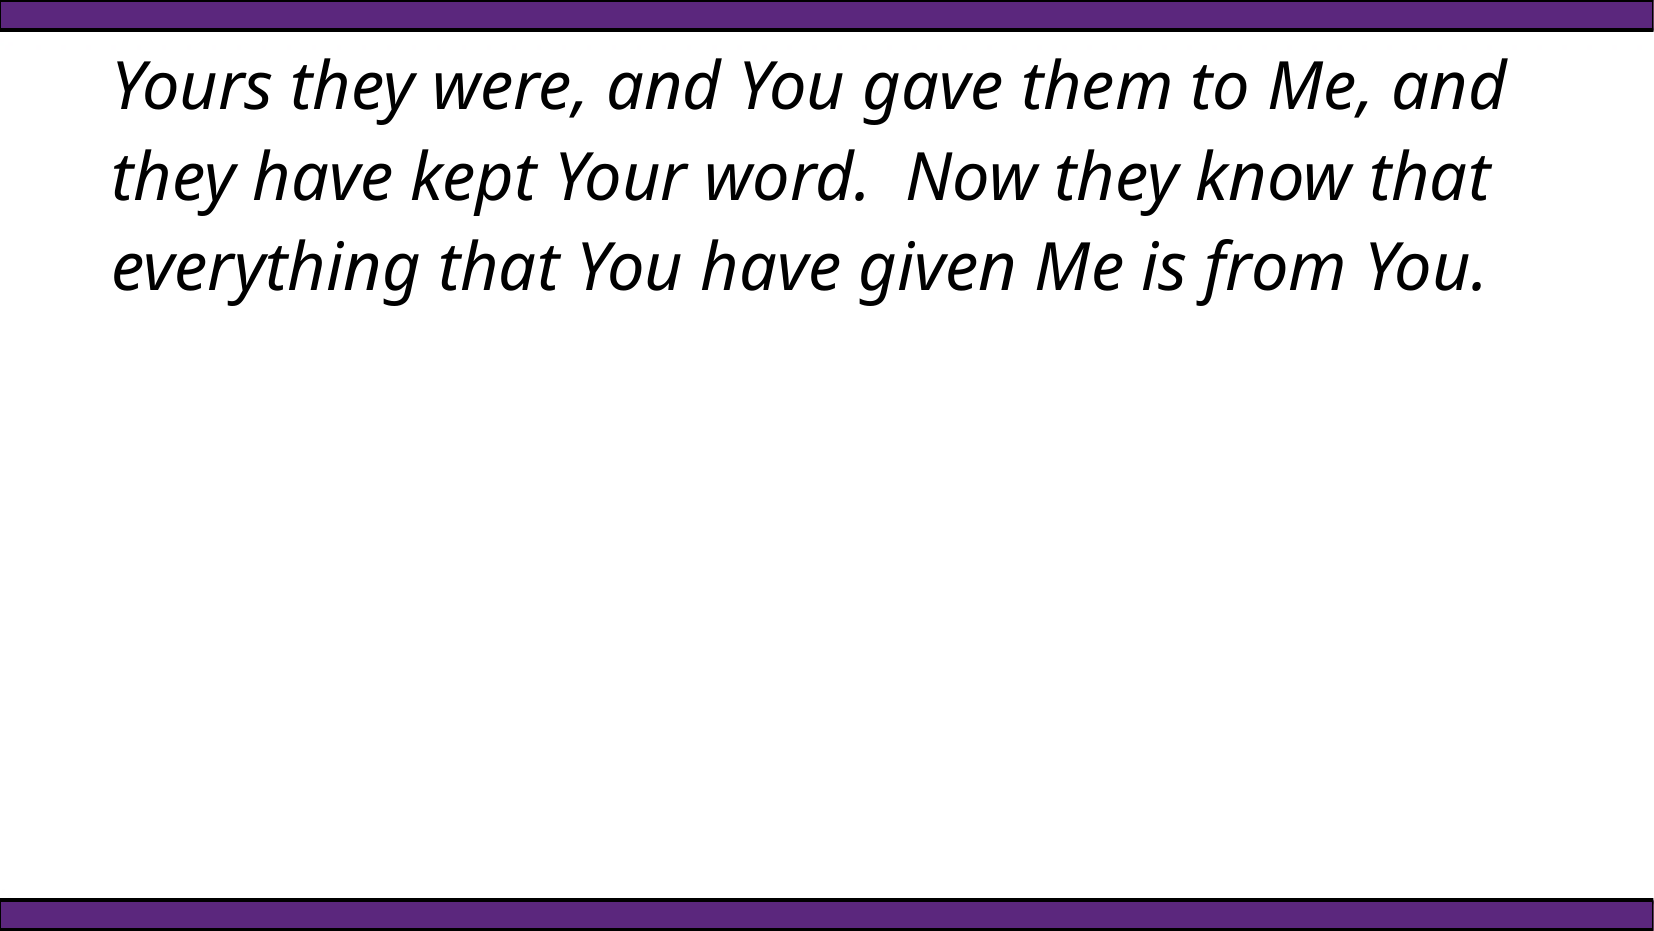

Yours they were, and You gave them to Me, and
 they have kept Your word. Now they know that
 everything that You have given Me is from You.